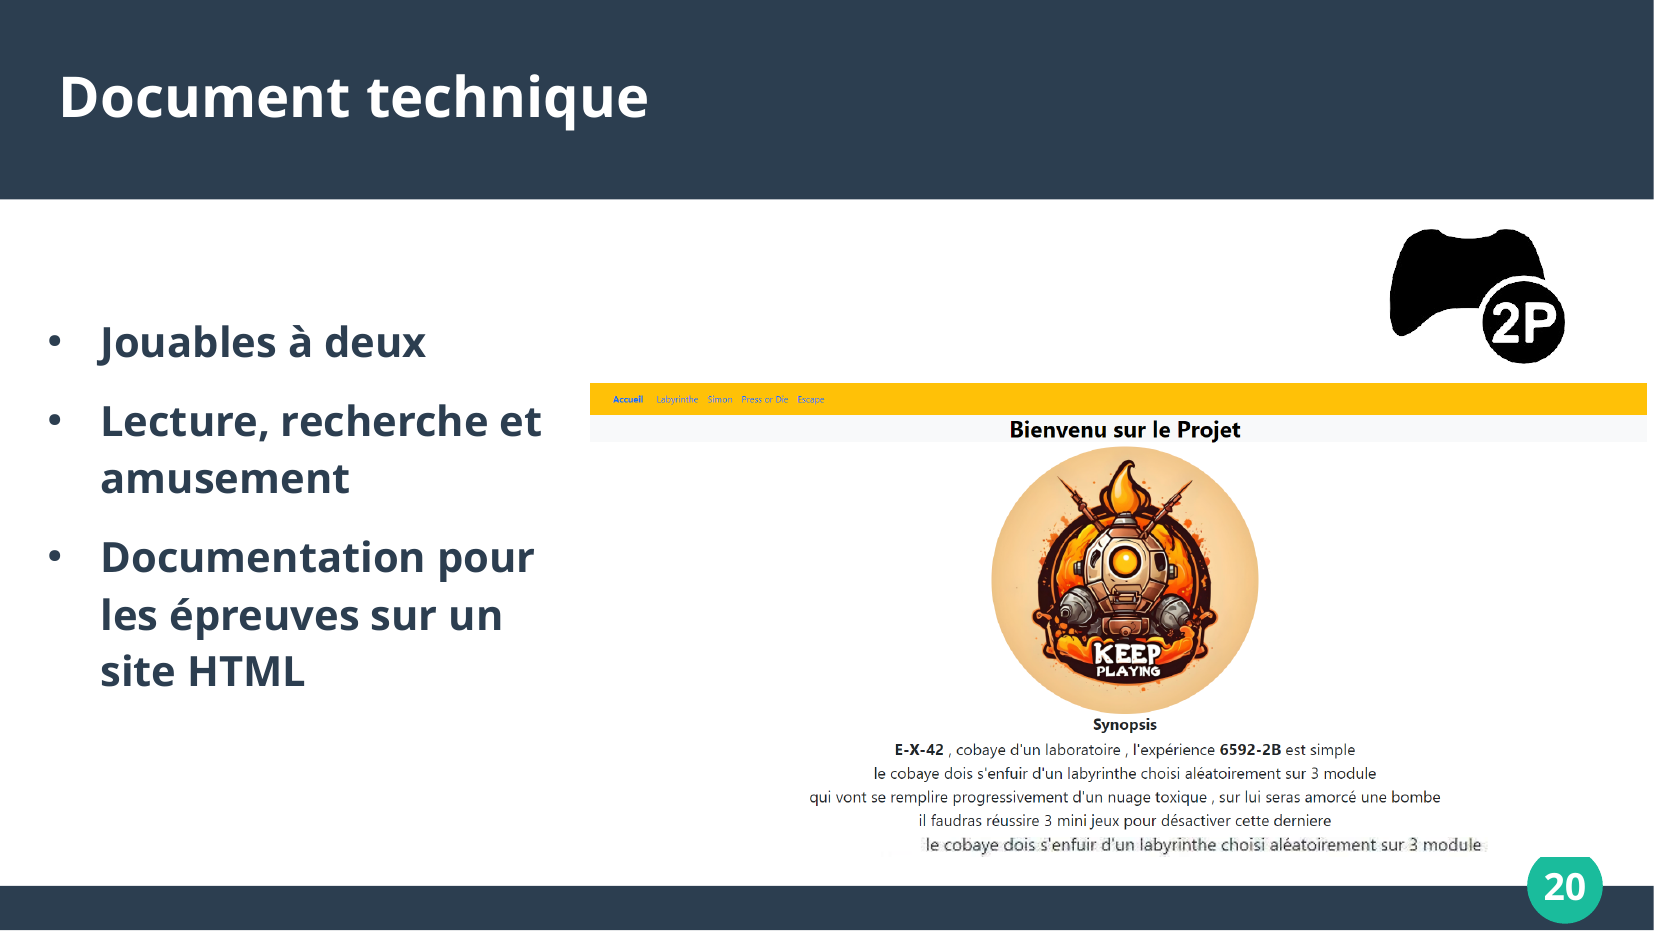

# Document technique
Jouables à deux
Lecture, recherche et amusement
Documentation pour les épreuves sur un site HTML